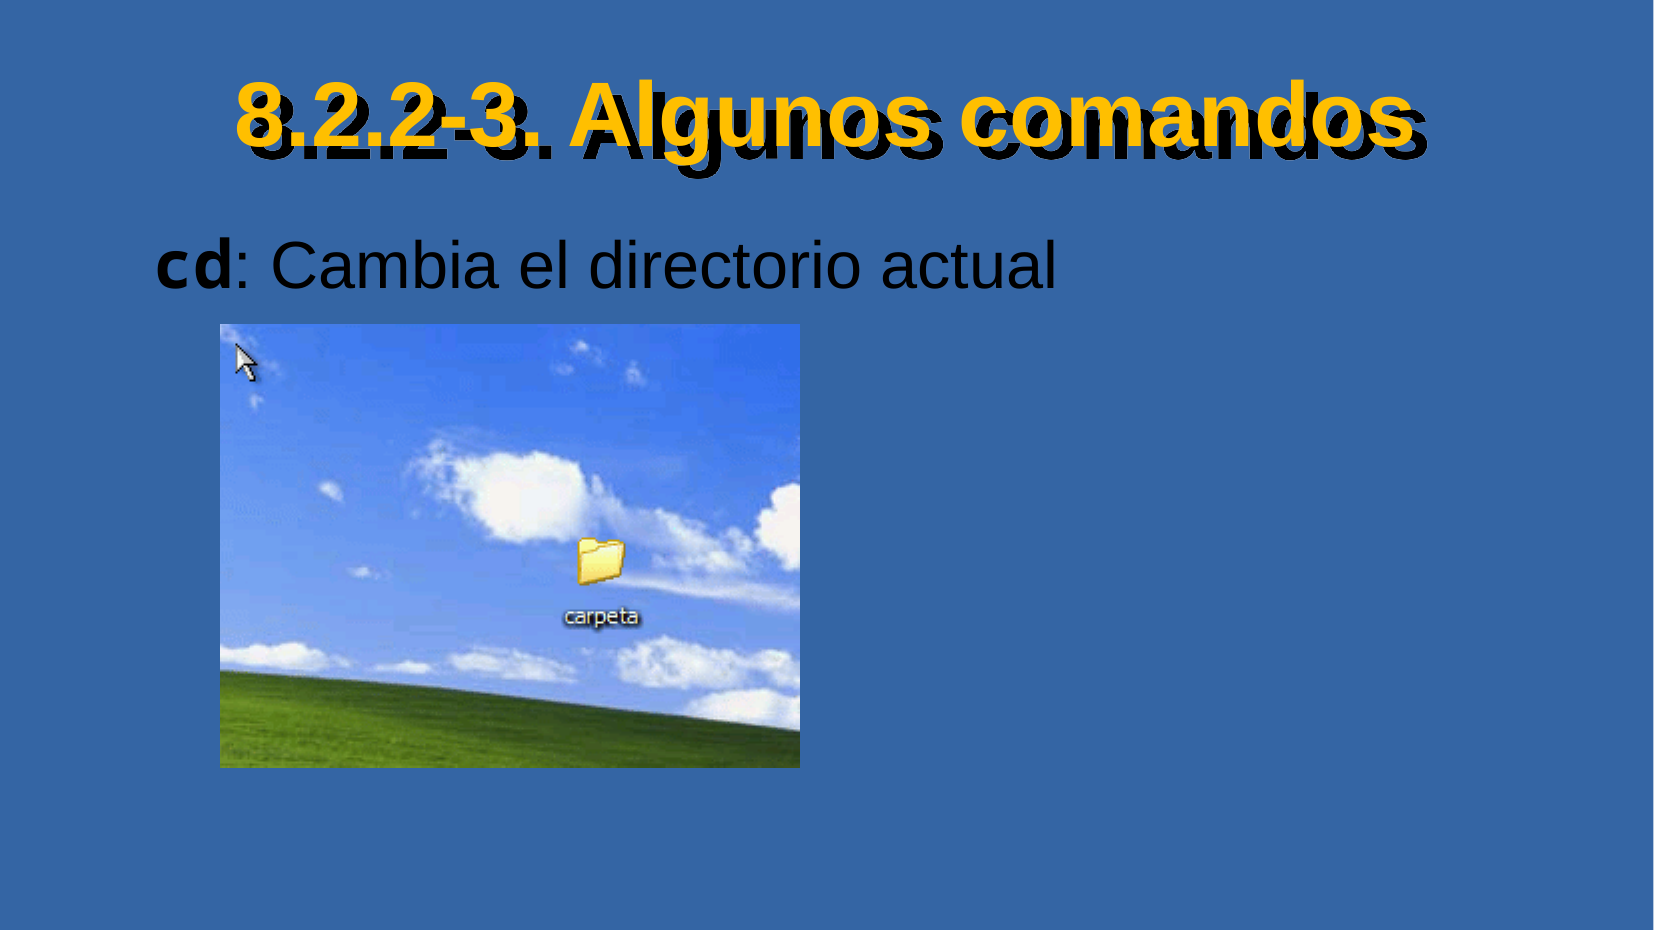

# 8.2.2-3. Algunos comandos
cd: Cambia el directorio actual